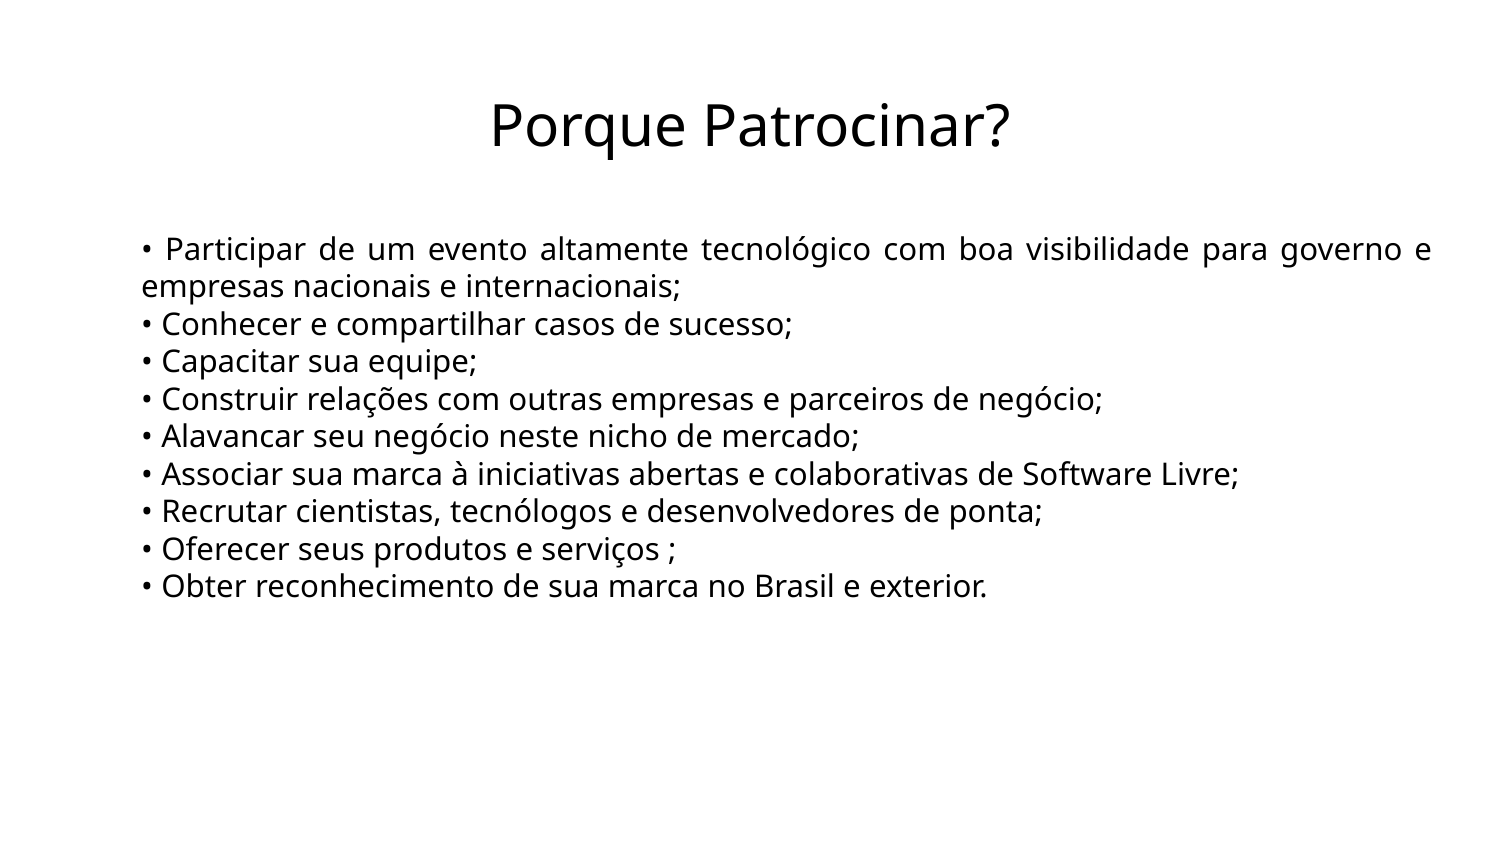

# Porque Patrocinar?
• Participar de um evento altamente tecnológico com boa visibilidade para governo e empresas nacionais e internacionais;
• Conhecer e compartilhar casos de sucesso;
• Capacitar sua equipe;
• Construir relações com outras empresas e parceiros de negócio;
• Alavancar seu negócio neste nicho de mercado;
• Associar sua marca à iniciativas abertas e colaborativas de Software Livre;
• Recrutar cientistas, tecnólogos e desenvolvedores de ponta;
• Oferecer seus produtos e serviços ;
• Obter reconhecimento de sua marca no Brasil e exterior.